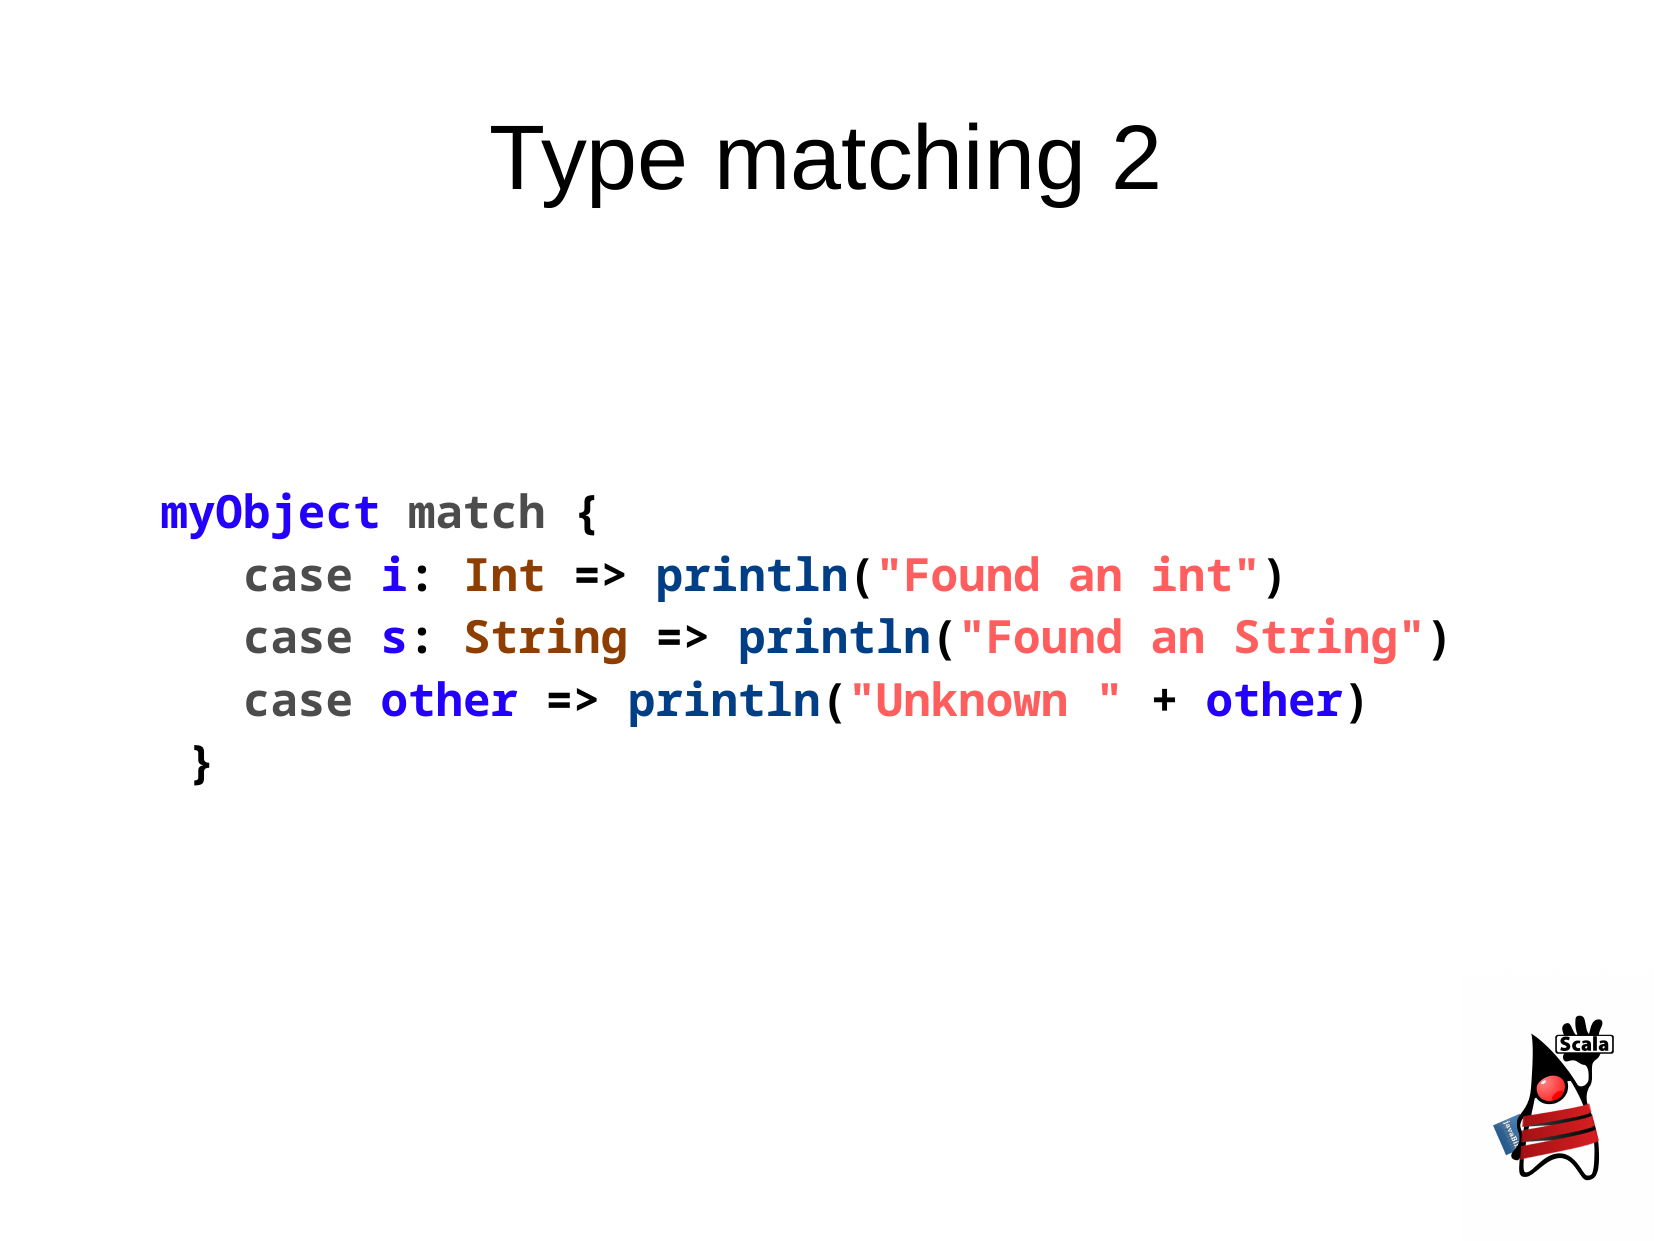

Type matching 2
 myObject match {
 case i: Int => println("Found an int")
 case s: String => println("Found an String")
 case other => println("Unknown " + other)
 }